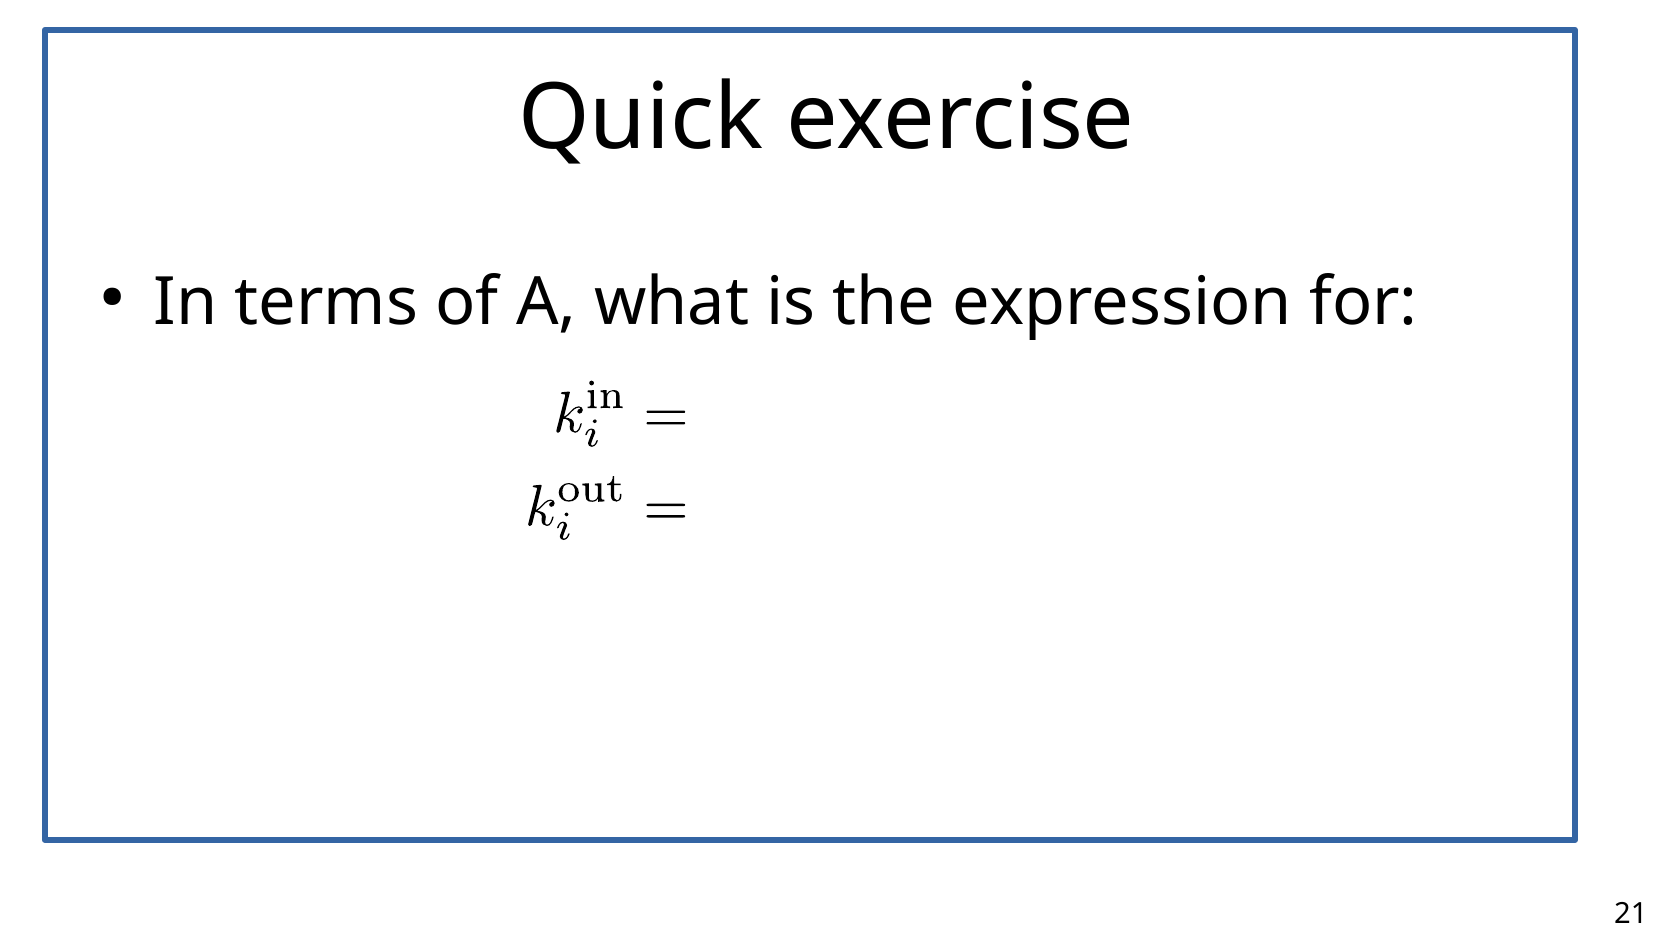

# Quick exercise
In terms of A, what is the expression for:
21